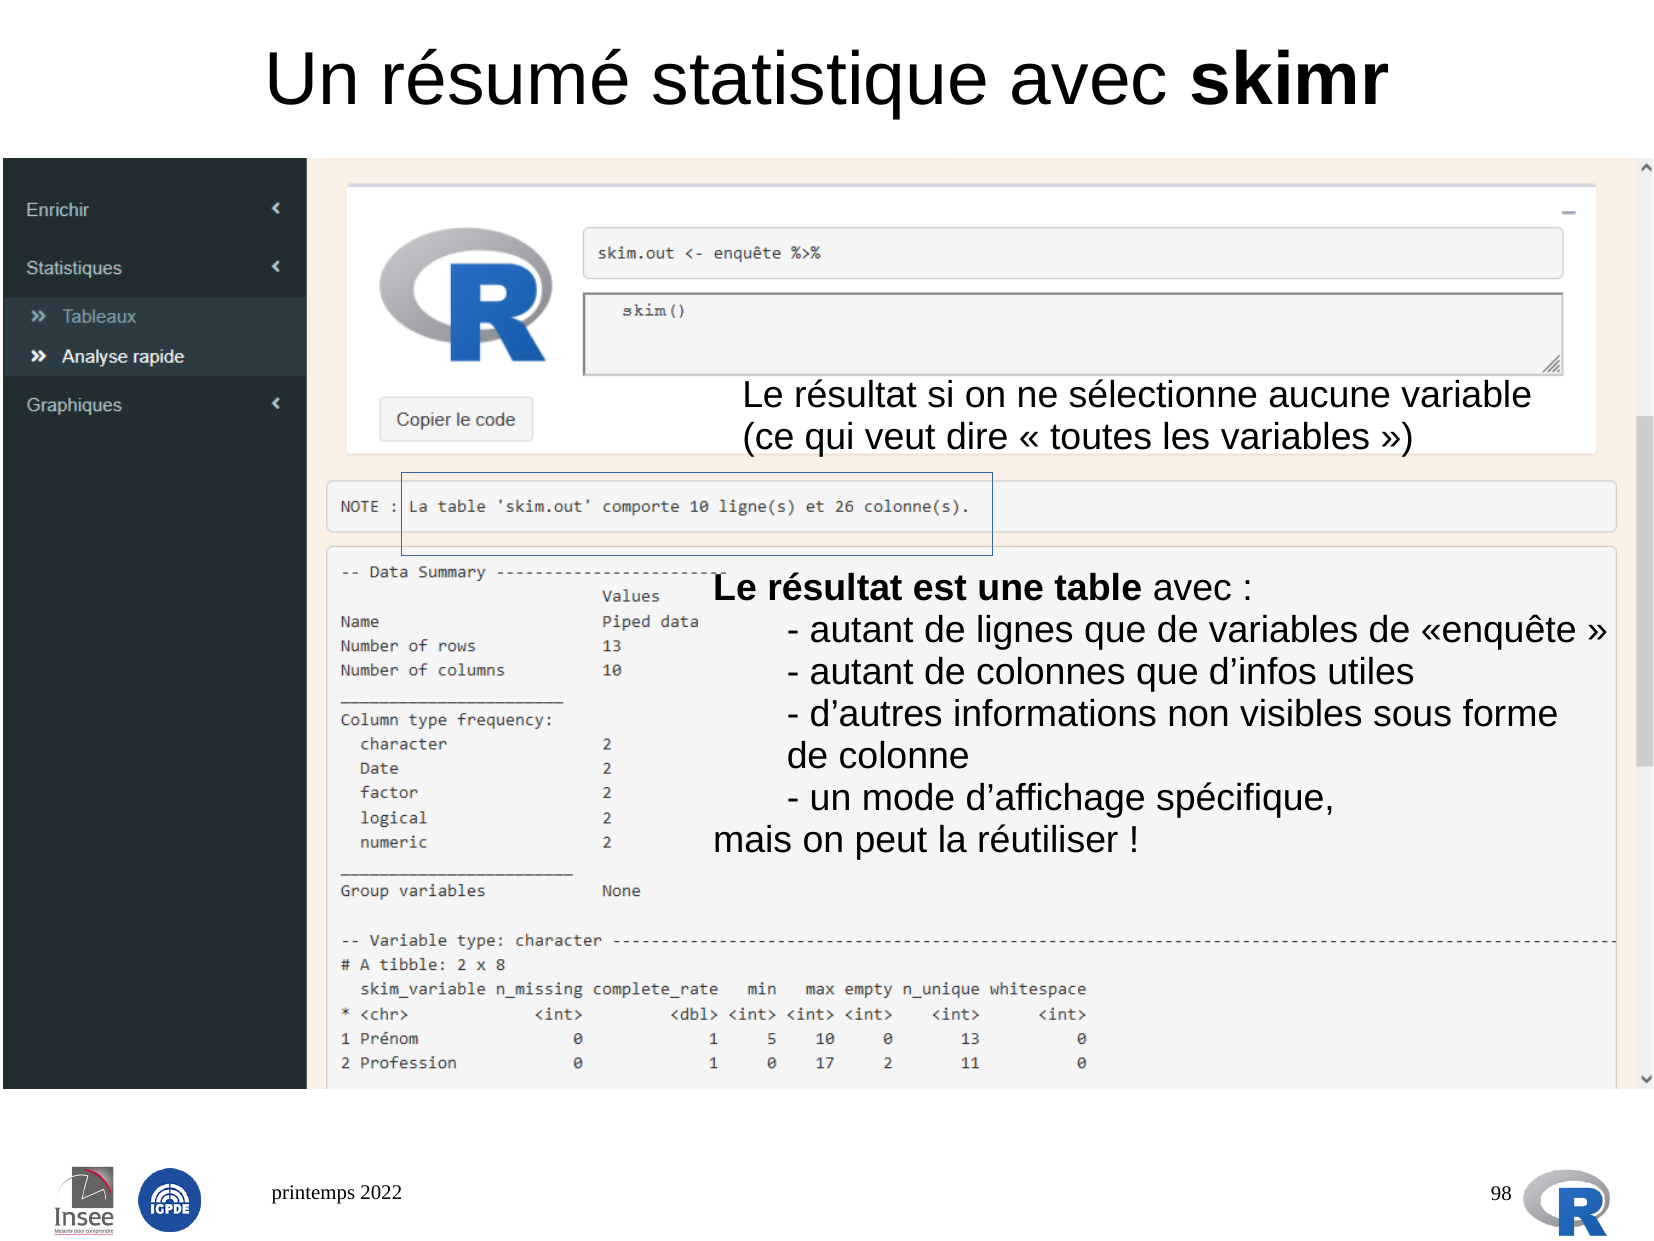

# Un résumé statistique avec skimr
Le résultat si on ne sélectionne aucune variable
(ce qui veut dire « toutes les variables »)
Le résultat est une table avec :
	- autant de lignes que de variables de «enquête »
	- autant de colonnes que d’infos utiles
	- d’autres informations non visibles sous forme
	de colonne
	- un mode d’affichage spécifique,
mais on peut la réutiliser !
printemps 2022
98